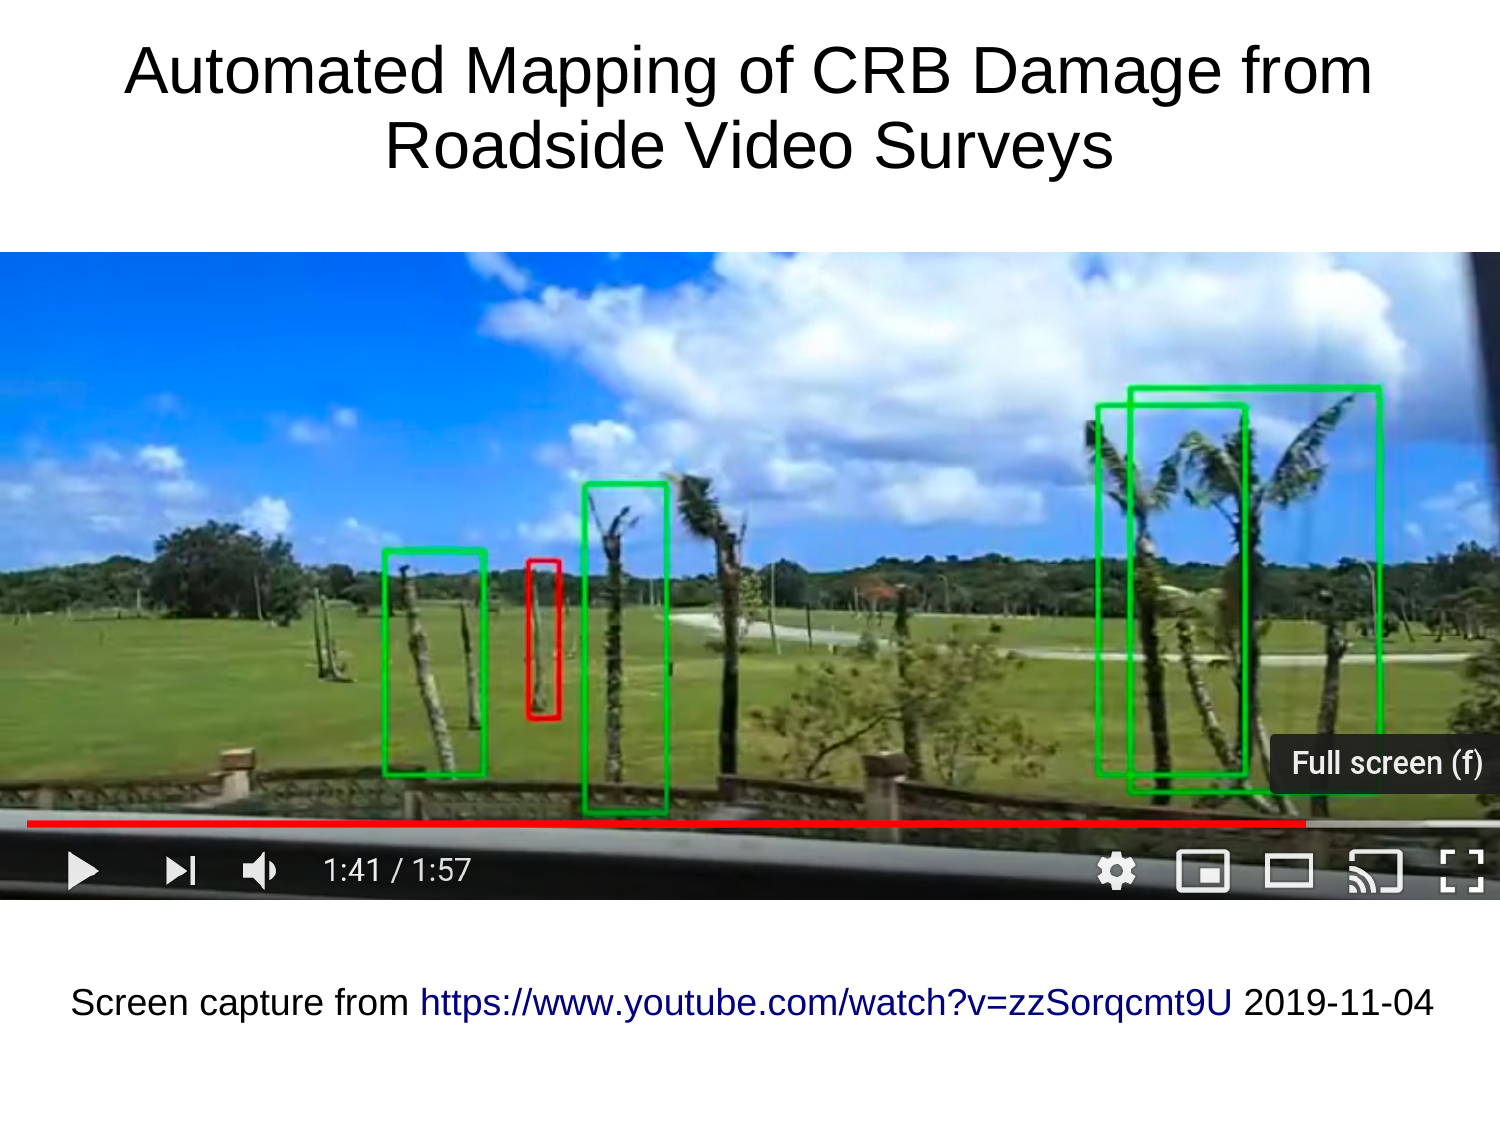

# Automated Mapping of CRB Damage from Roadside Video Surveys
Screen capture from https://www.youtube.com/watch?v=zzSorqcmt9U 2019-11-04